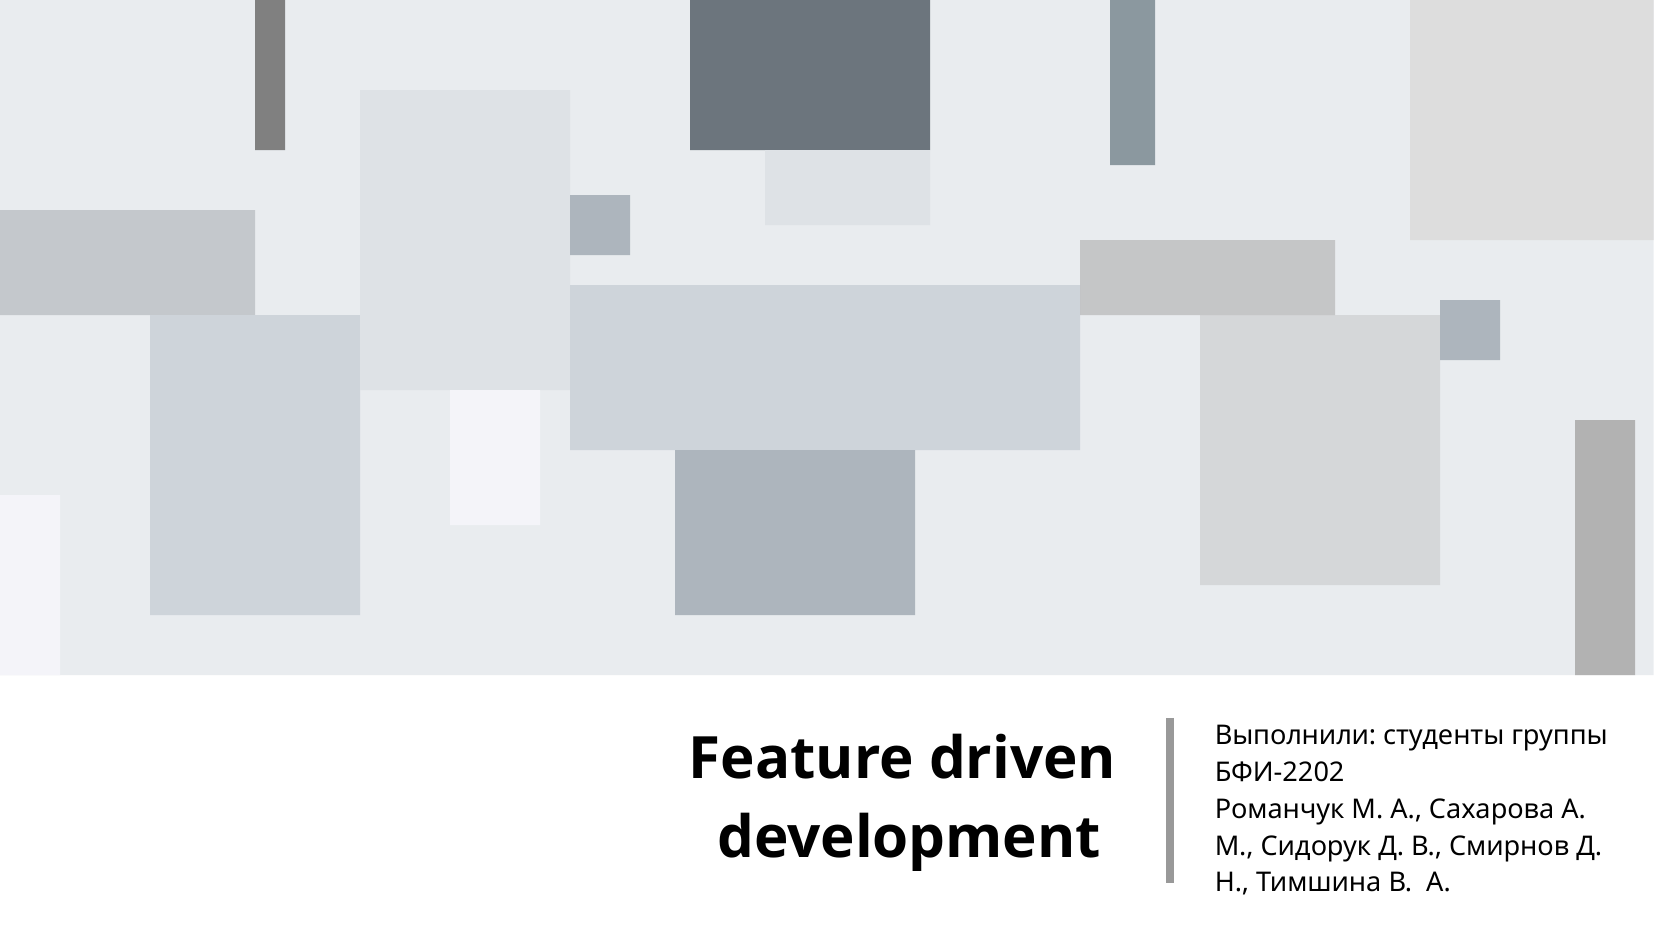

Feature driven development
Выполнили: студенты группы БФИ-2202
Романчук М. А., Сахарова А. М., Сидорук Д. В., Смирнов Д. Н., Тимшина В. А.